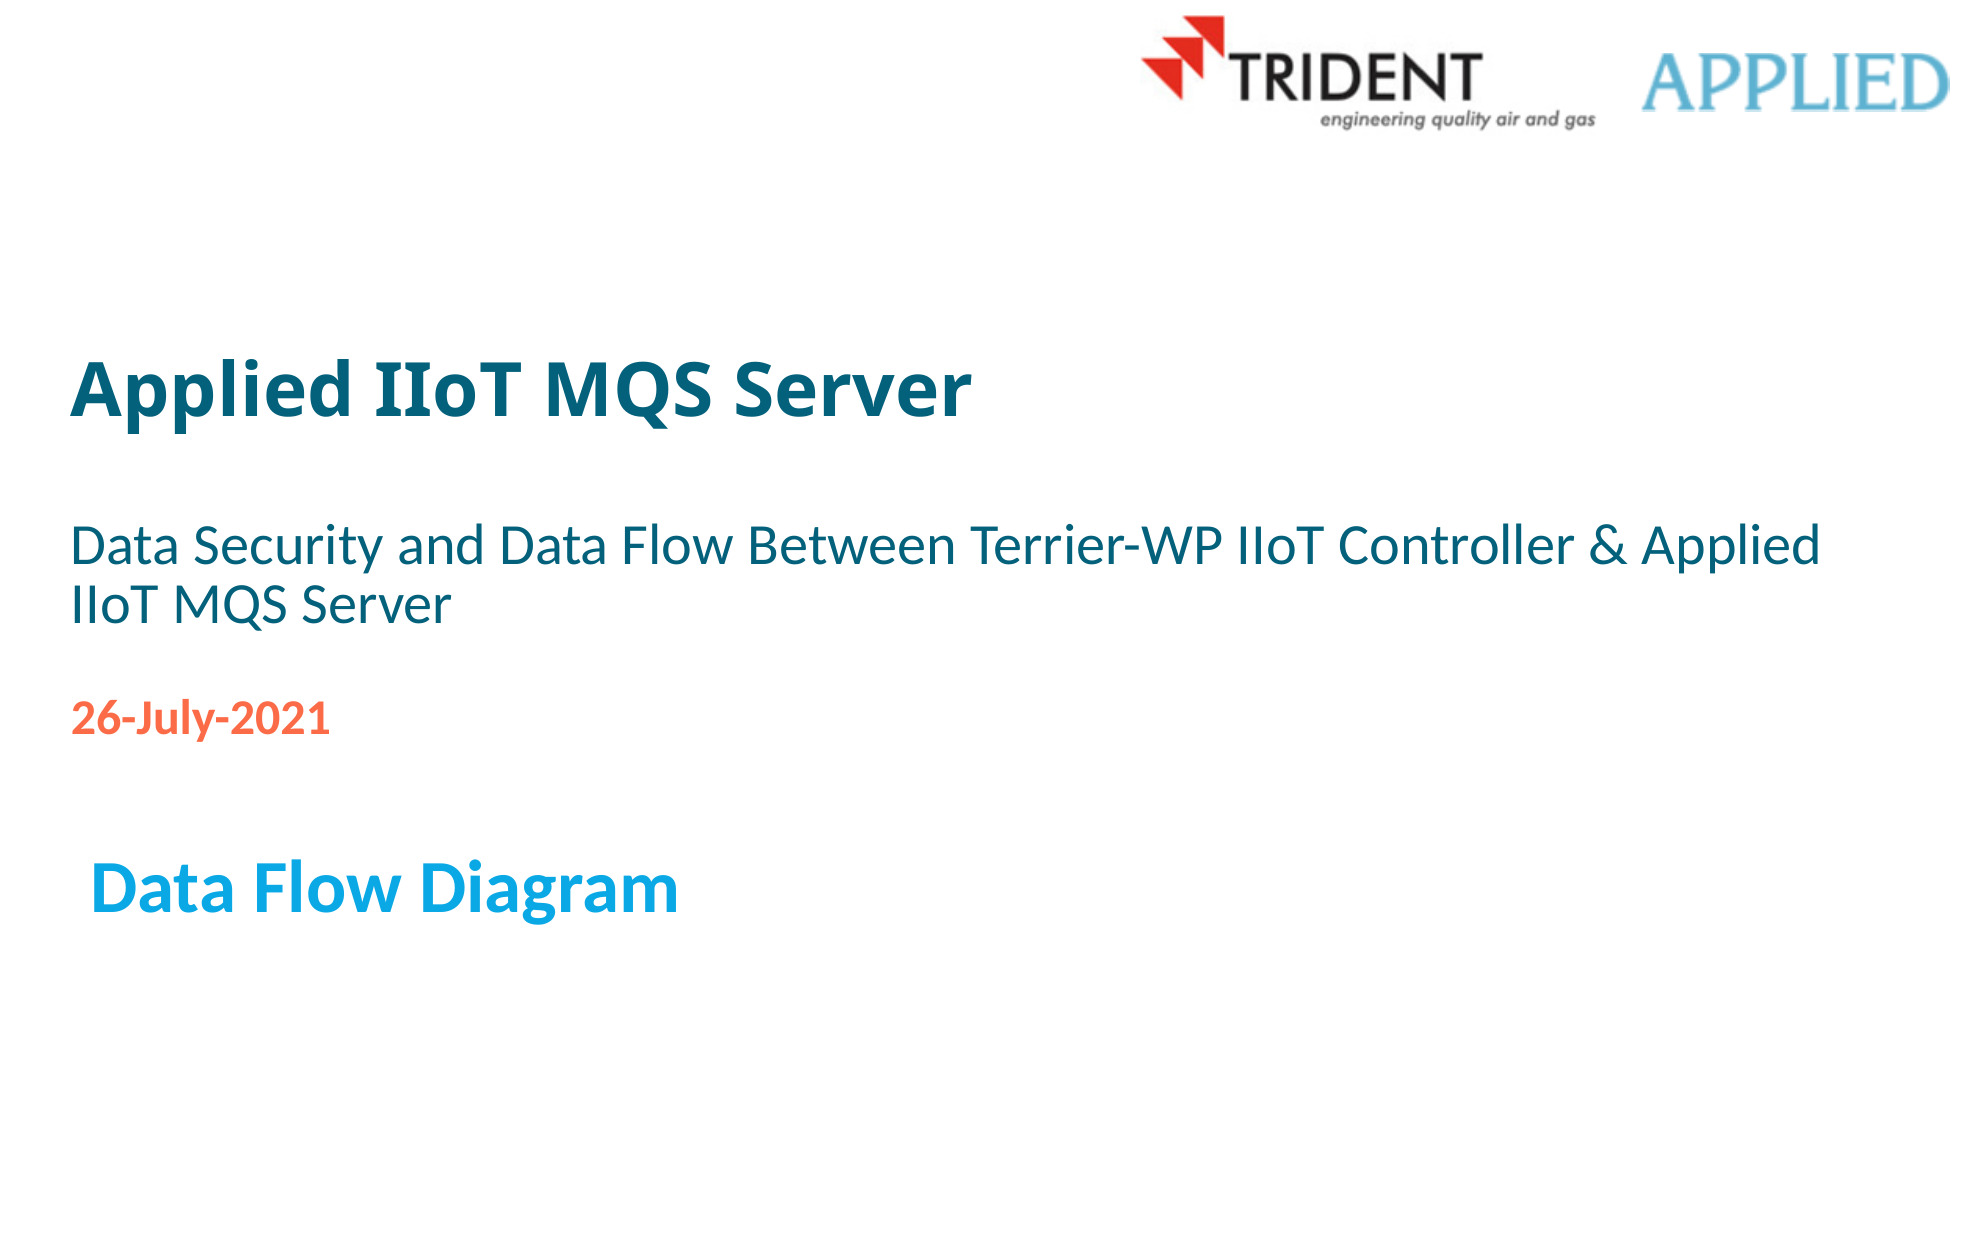

# Applied IIoT MQS Server Data Security and Data Flow Between Terrier-WP IIoT Controller & Applied IIoT MQS Server
26-July-2021
Data Flow Diagram